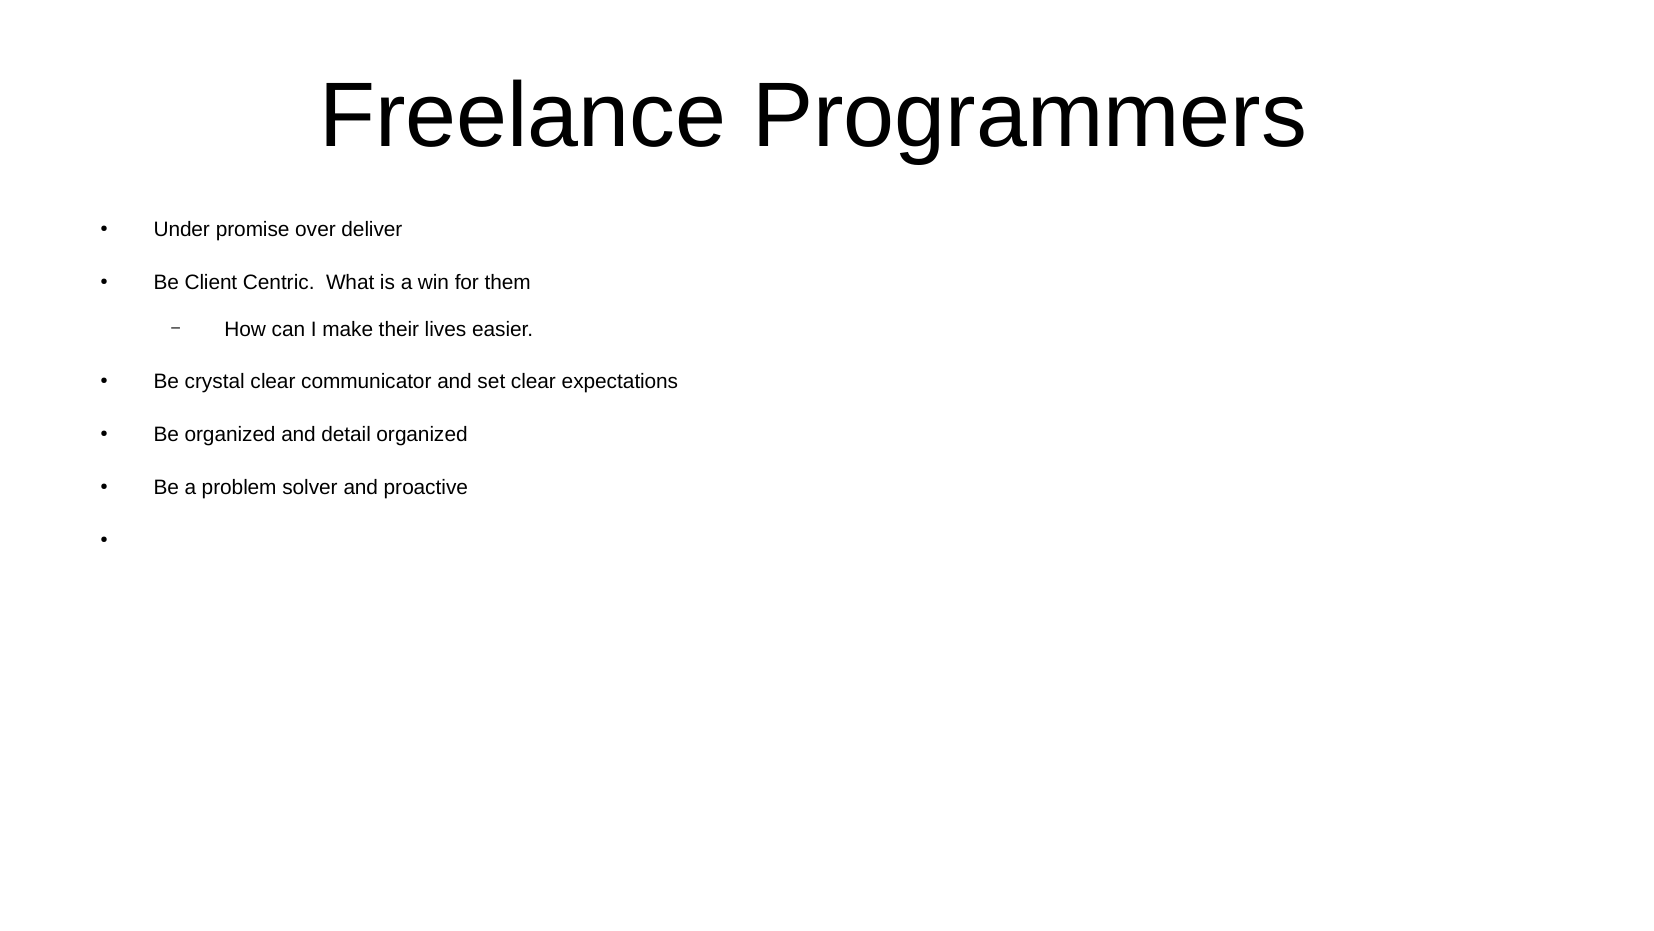

# Freelance Programmers
Under promise over deliver
Be Client Centric. What is a win for them
How can I make their lives easier.
Be crystal clear communicator and set clear expectations
Be organized and detail organized
Be a problem solver and proactive